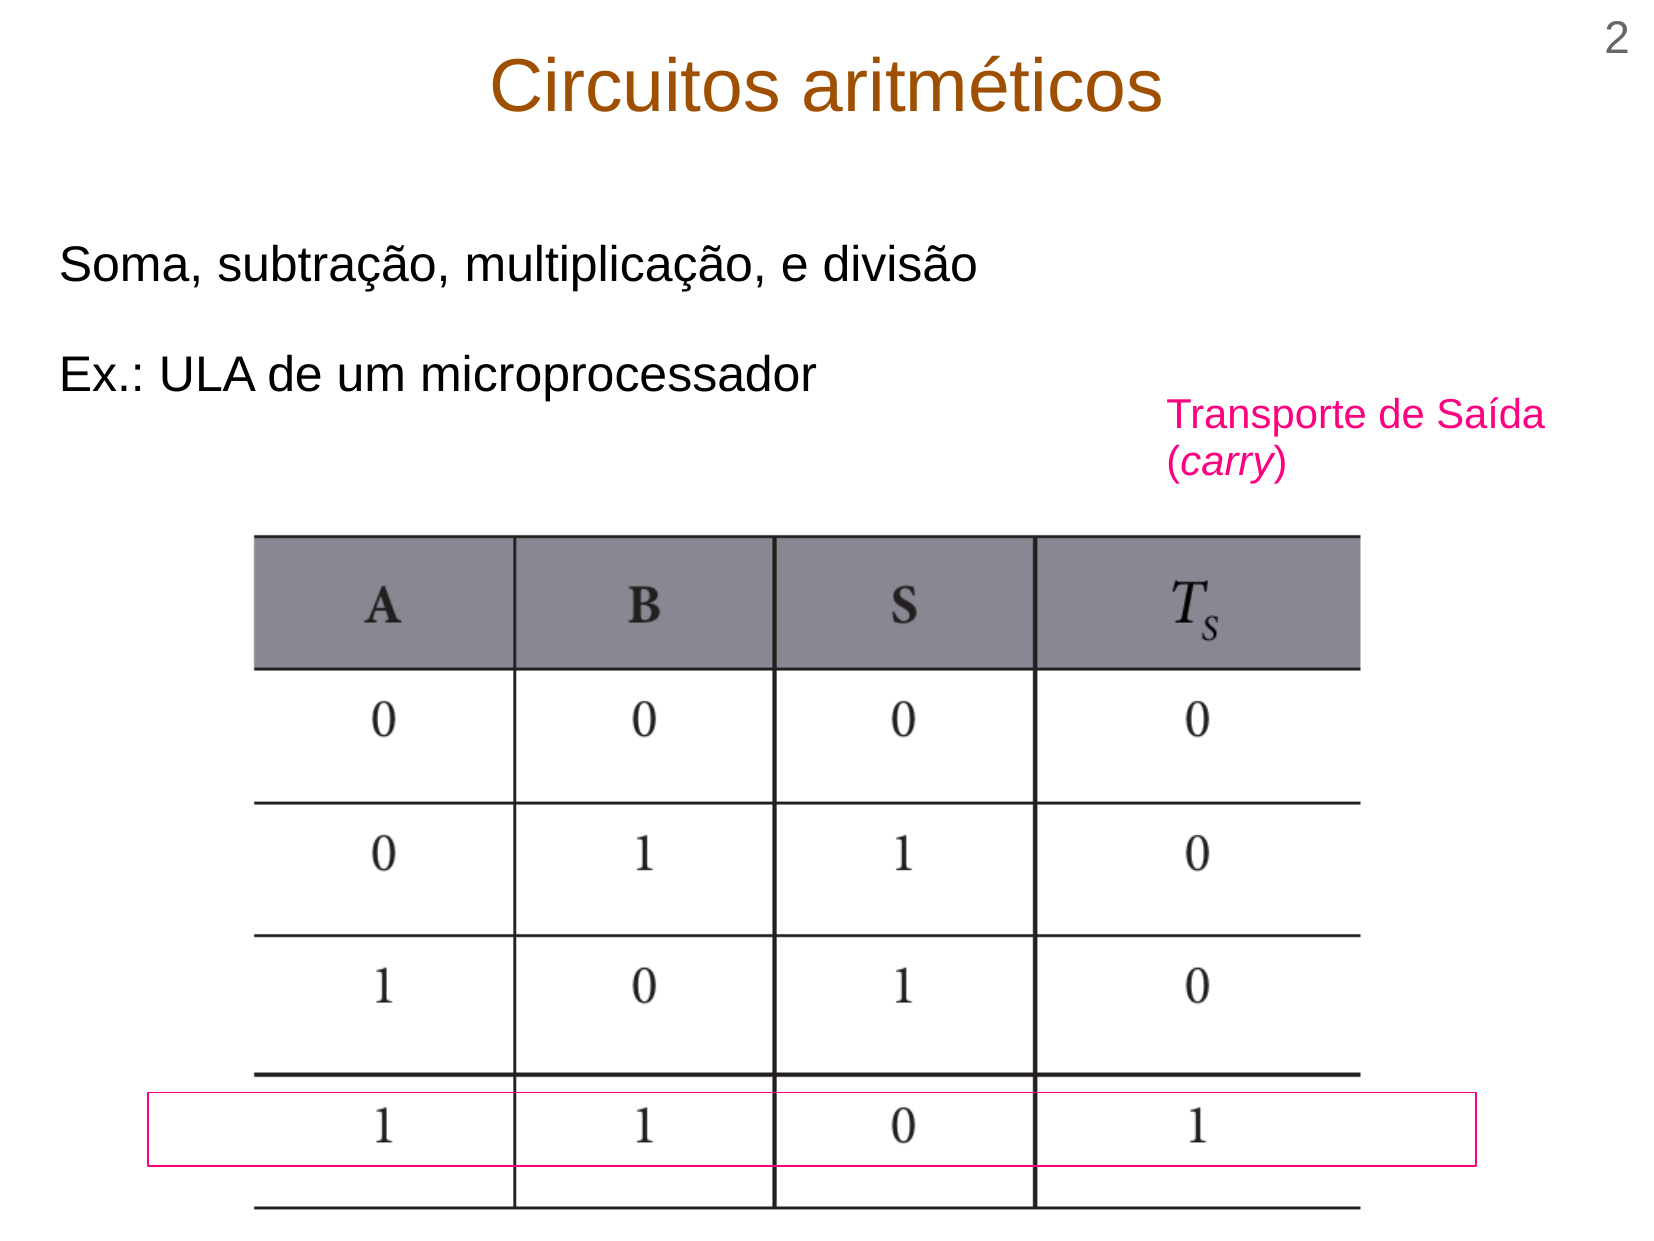

2
# Circuitos aritméticos
Soma, subtração, multiplicação, e divisão
Ex.: ULA de um microprocessador
Transporte de Saída
(carry)